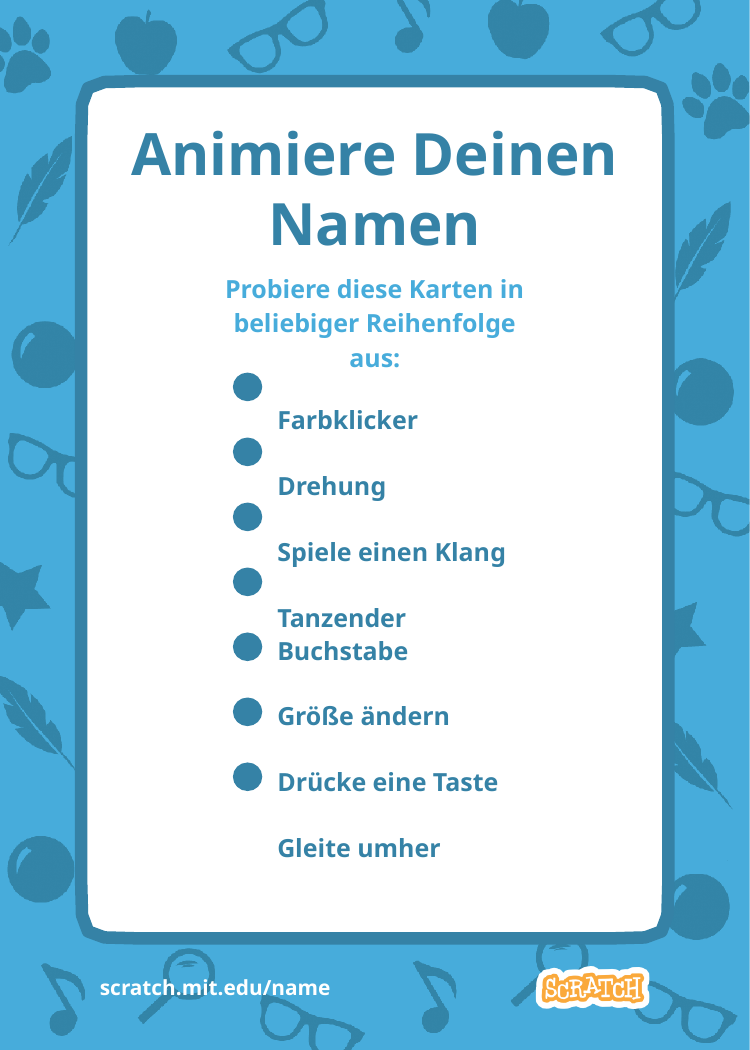

Animate Your Name	2
Animiere Deinen Namen
Probiere diese Karten in beliebiger Reihenfolge aus:
Farbklicker
Drehung
Spiele einen Klang
Tanzender Buchstabe
Größe ändern
Drücke eine Taste
Gleite umher
scratch.mit.edu/name